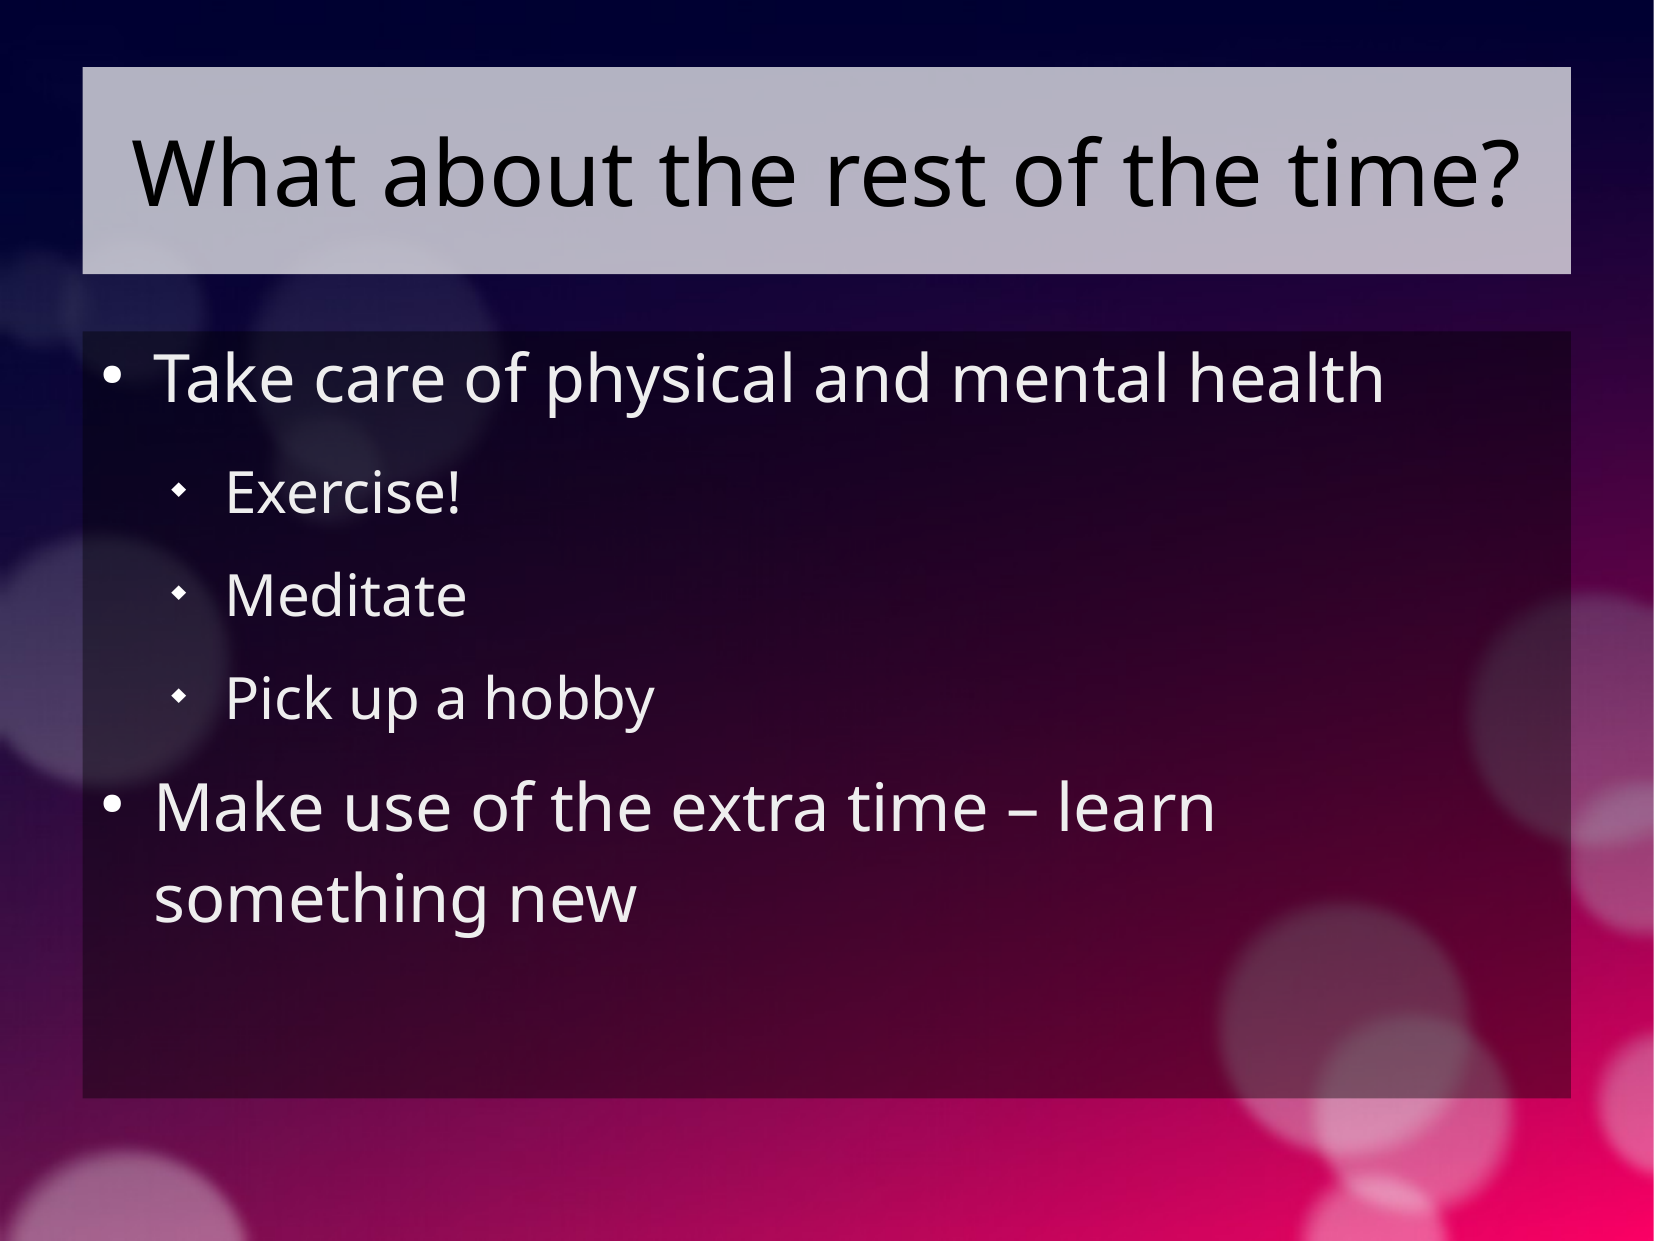

# What about the rest of the time?
Take care of physical and mental health
Exercise!
Meditate
Pick up a hobby
Make use of the extra time – learn something new